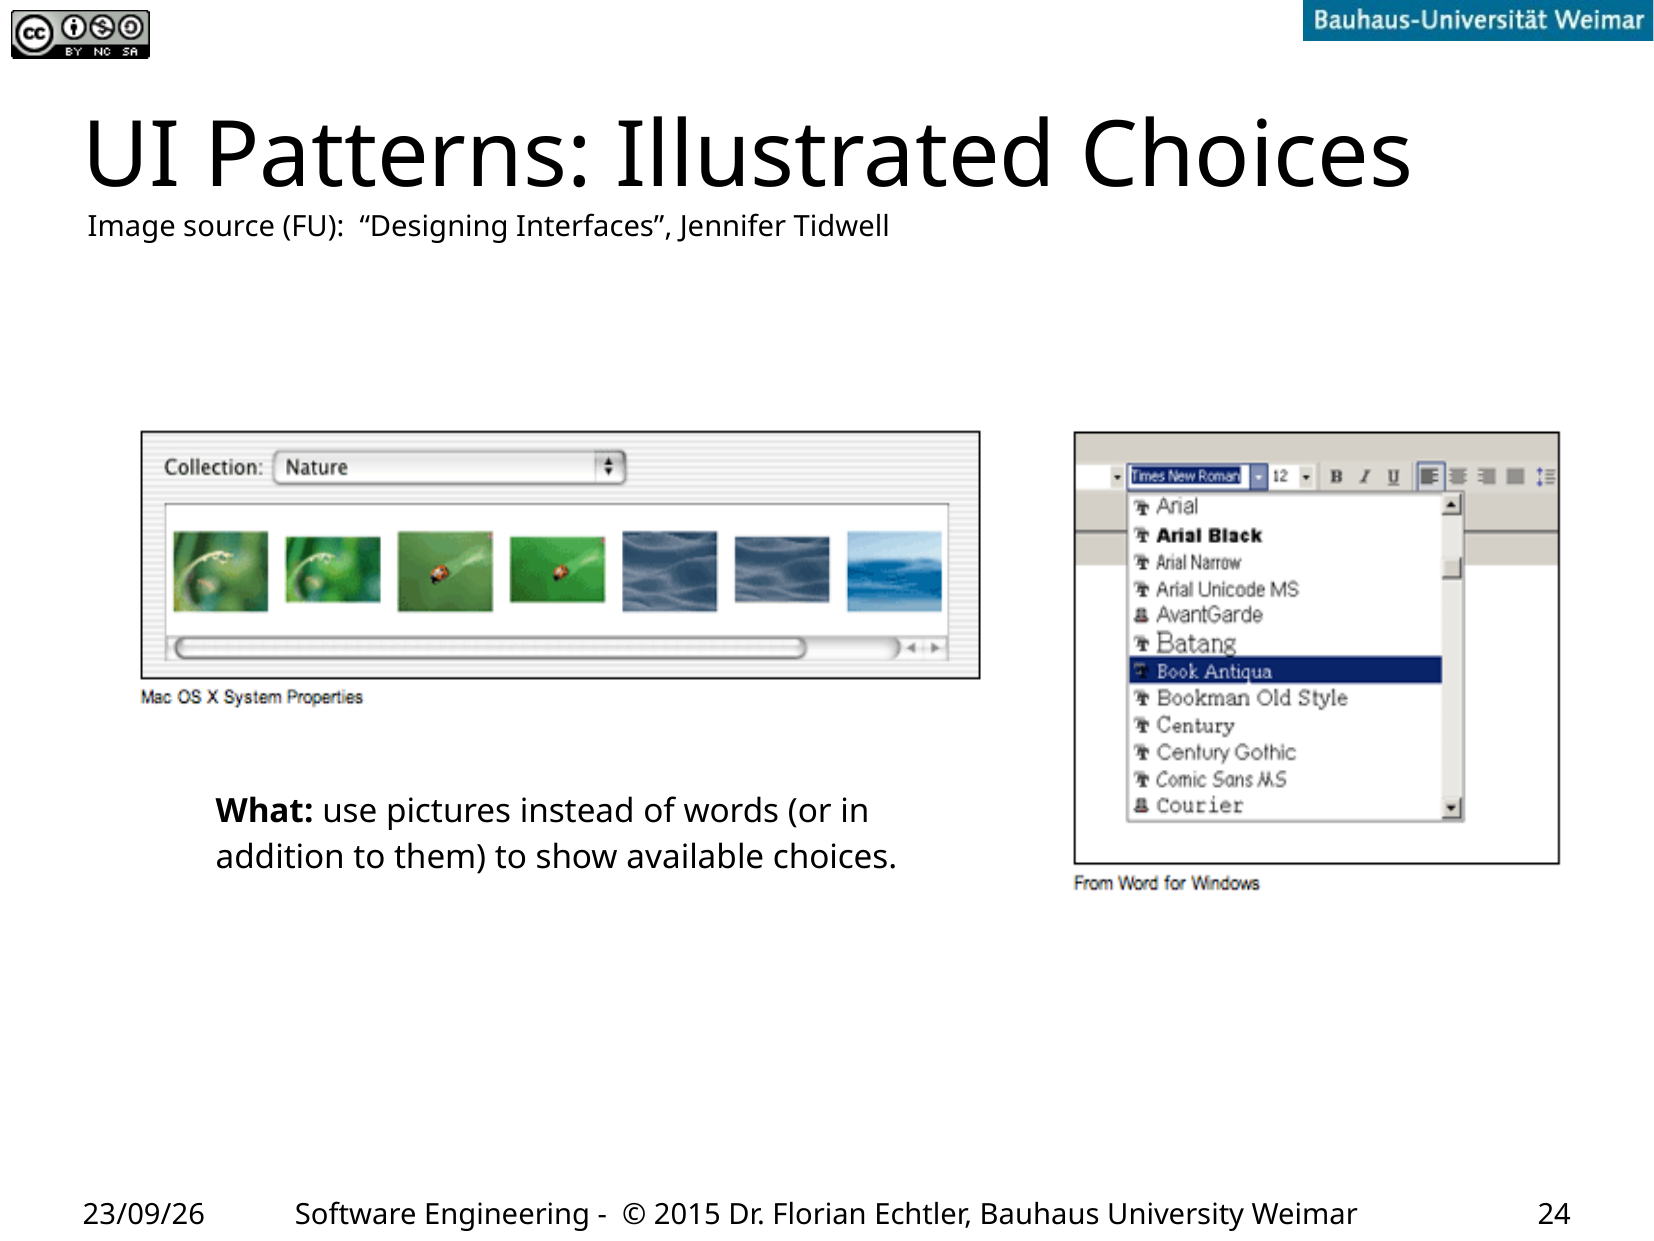

# UI Patterns: Illustrated Choices
Image source (FU): “Designing Interfaces”, Jennifer Tidwell
What: use pictures instead of words (or in addition to them) to show available choices.
Software Engineering - © 2015 Dr. Florian Echtler, Bauhaus University Weimar
24